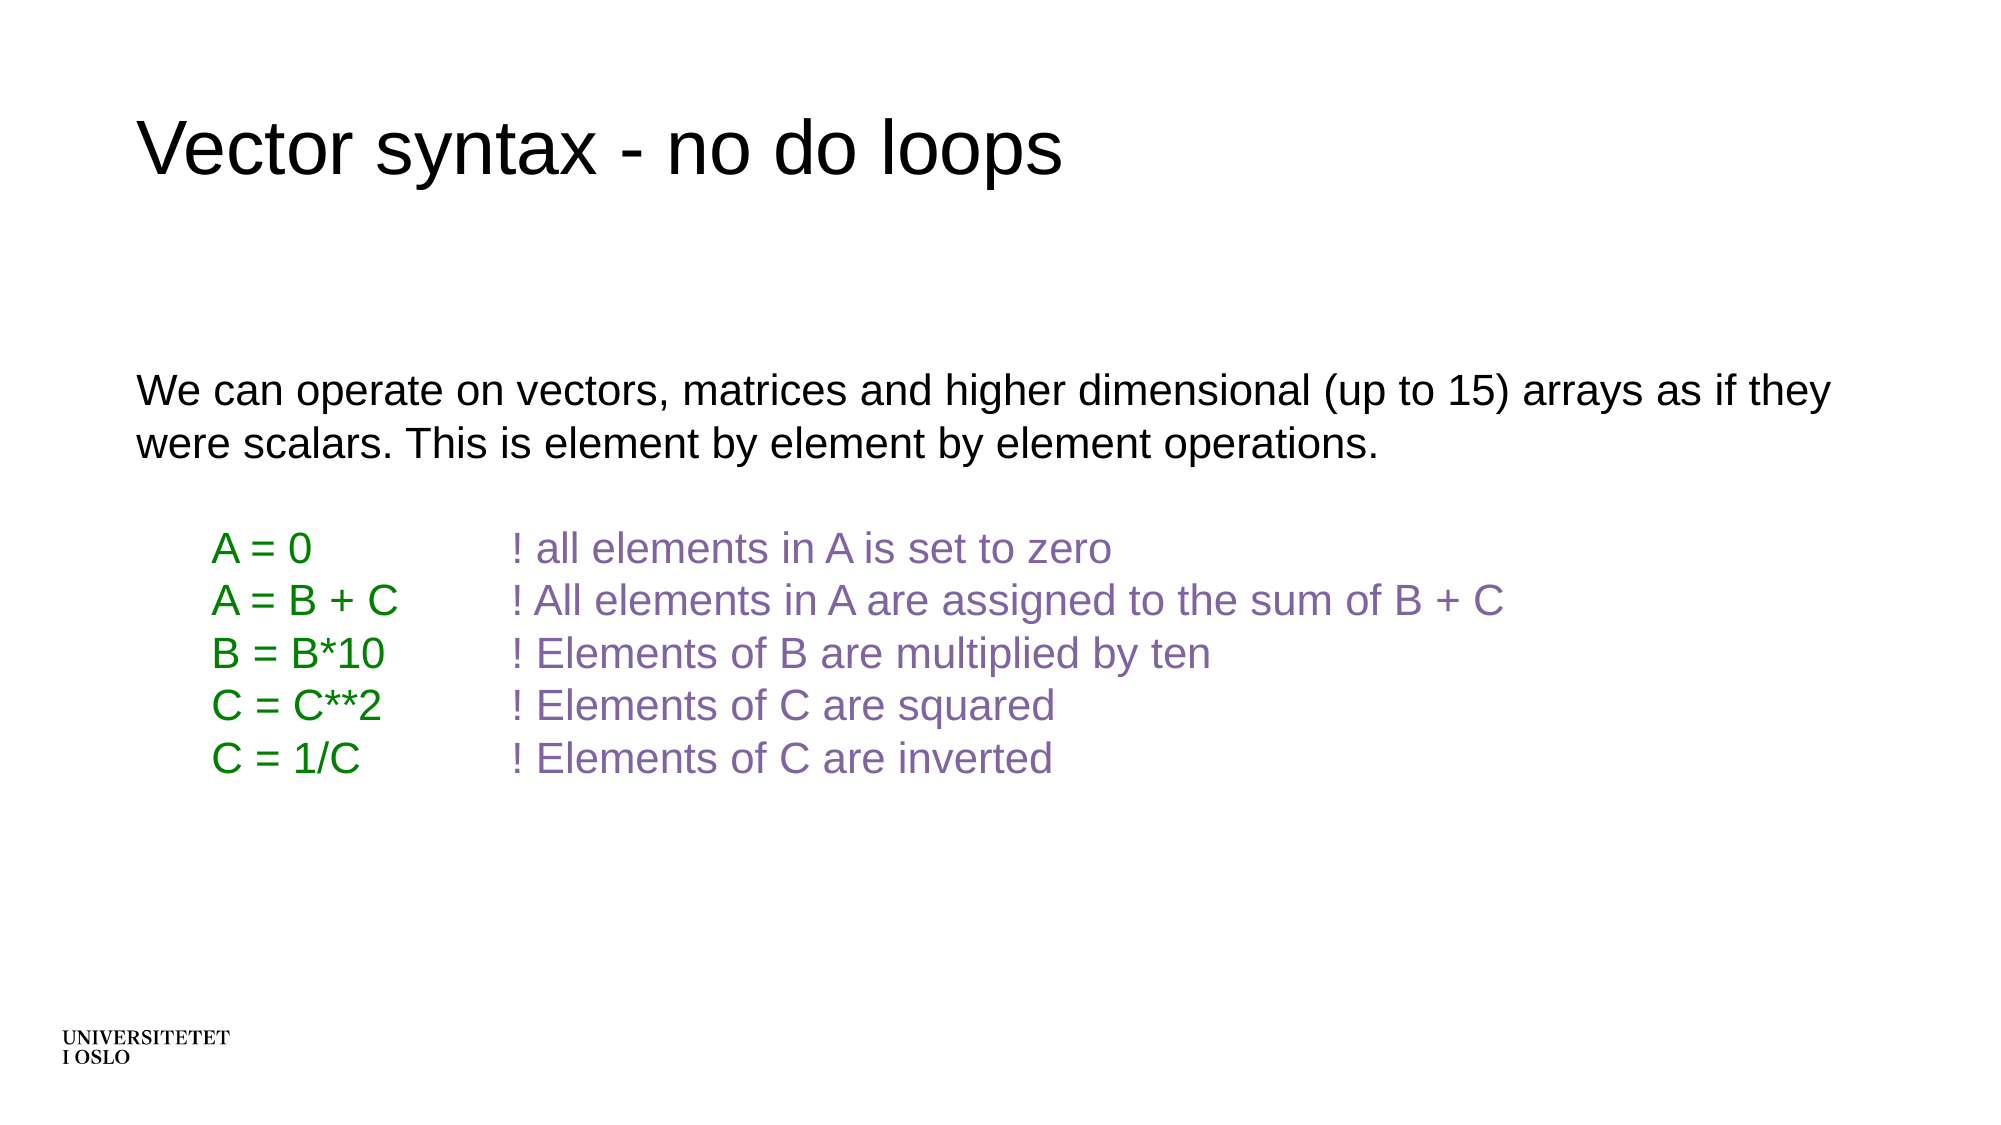

# Vector syntax - no do loops
We can operate on vectors, matrices and higher dimensional (up to 15) arrays as if they were scalars. This is element by element by element operations.
A = 0			! all elements in A is set to zero
A = B + C 		! All elements in A are assigned to the sum of B + C
 	B = B*10		! Elements of B are multiplied by ten
	C = C**2		! Elements of C are squared
C = 1/C			! Elements of C are inverted